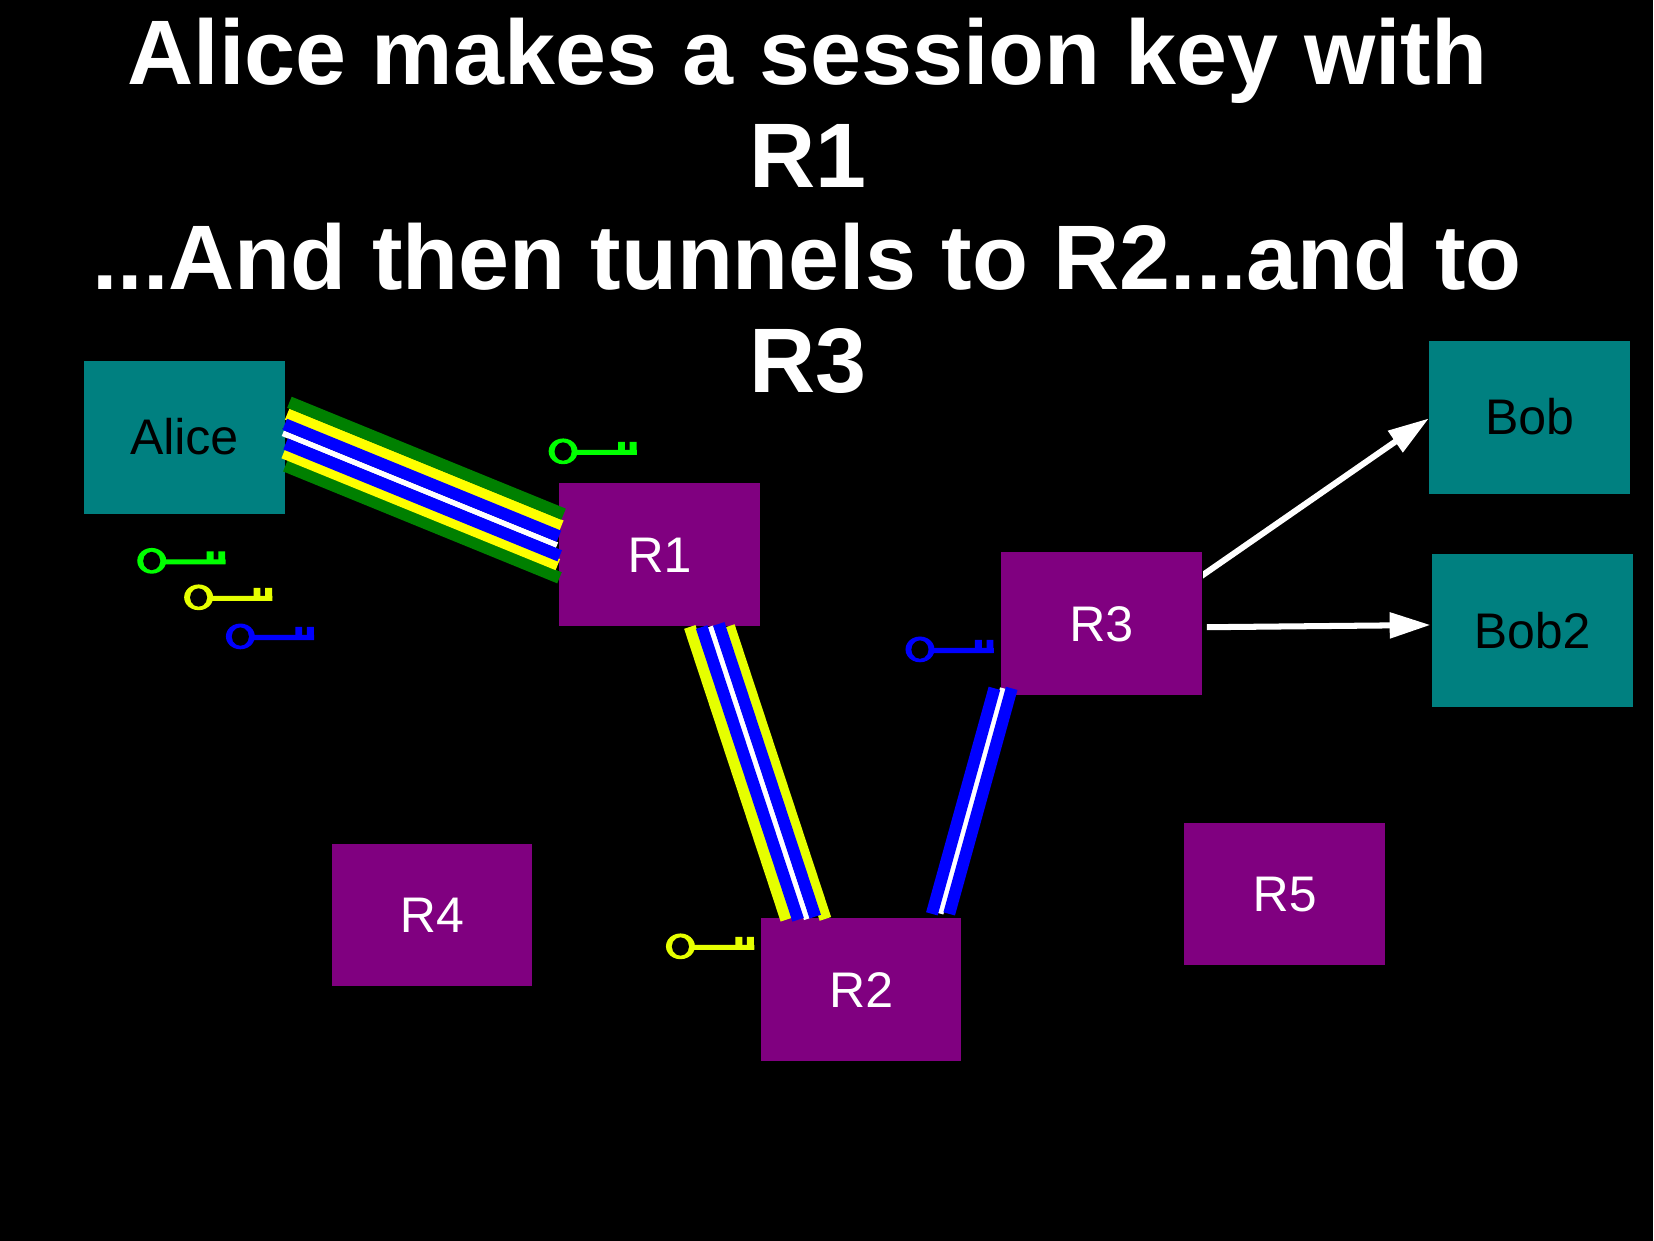

# Alice makes a session key with R1 ...And then tunnels to R2...and to R3
Bob
Alice
R1
R3
Bob2
R5
R4
R2